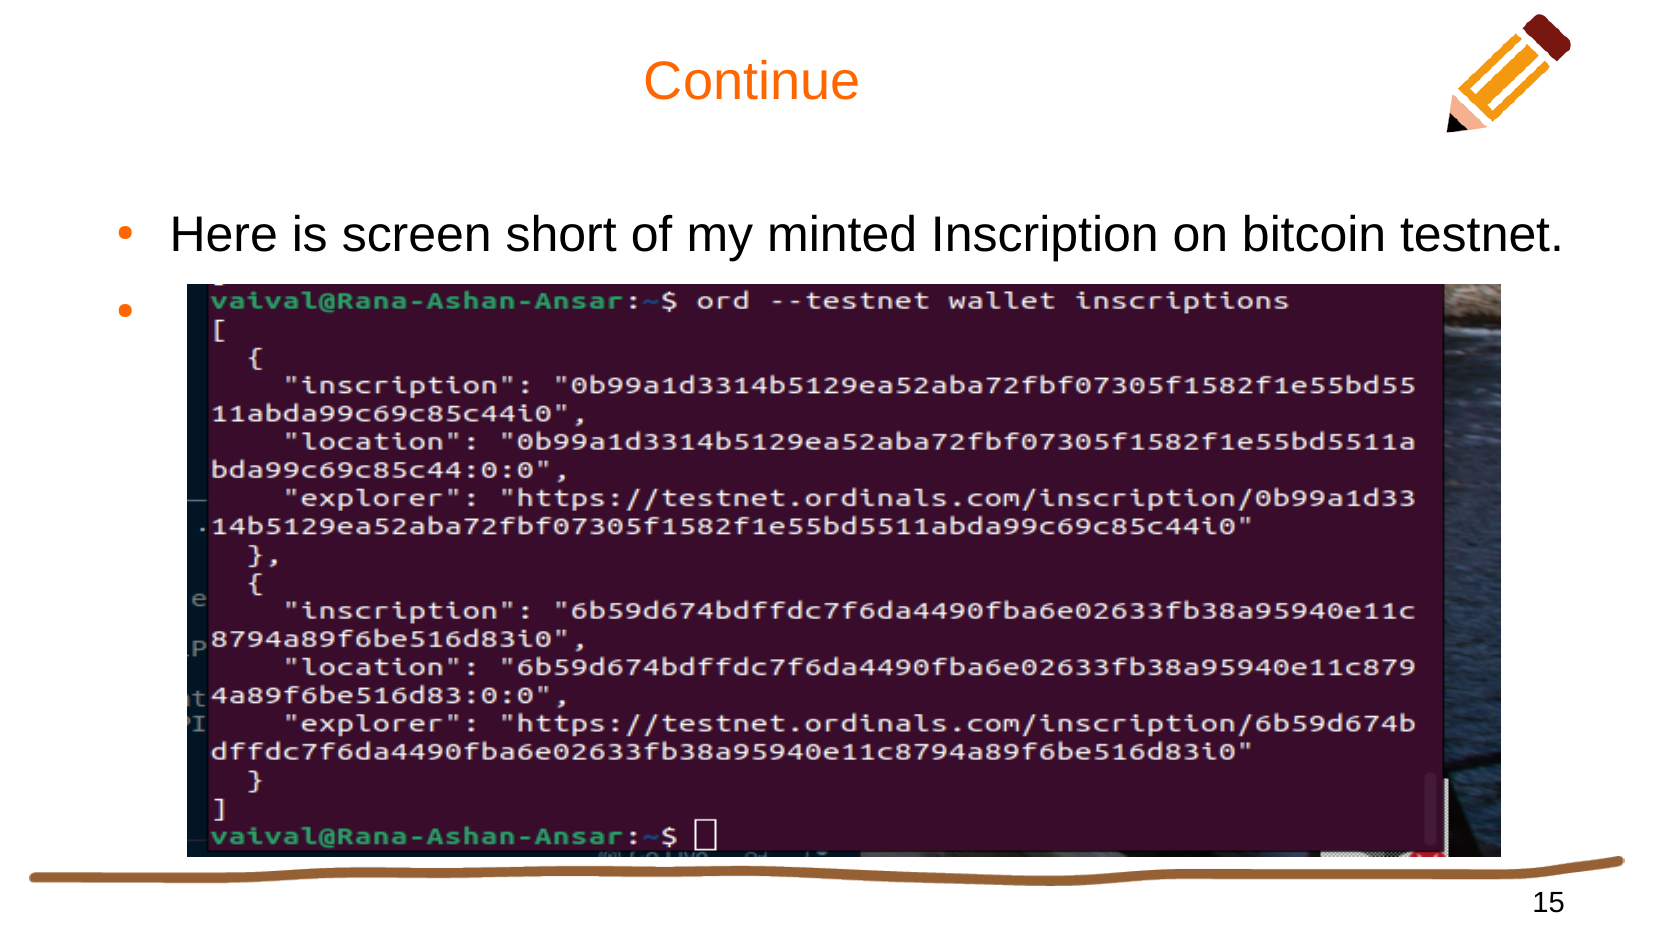

# Continue
Here is screen short of my minted Inscription on bitcoin testnet.
15